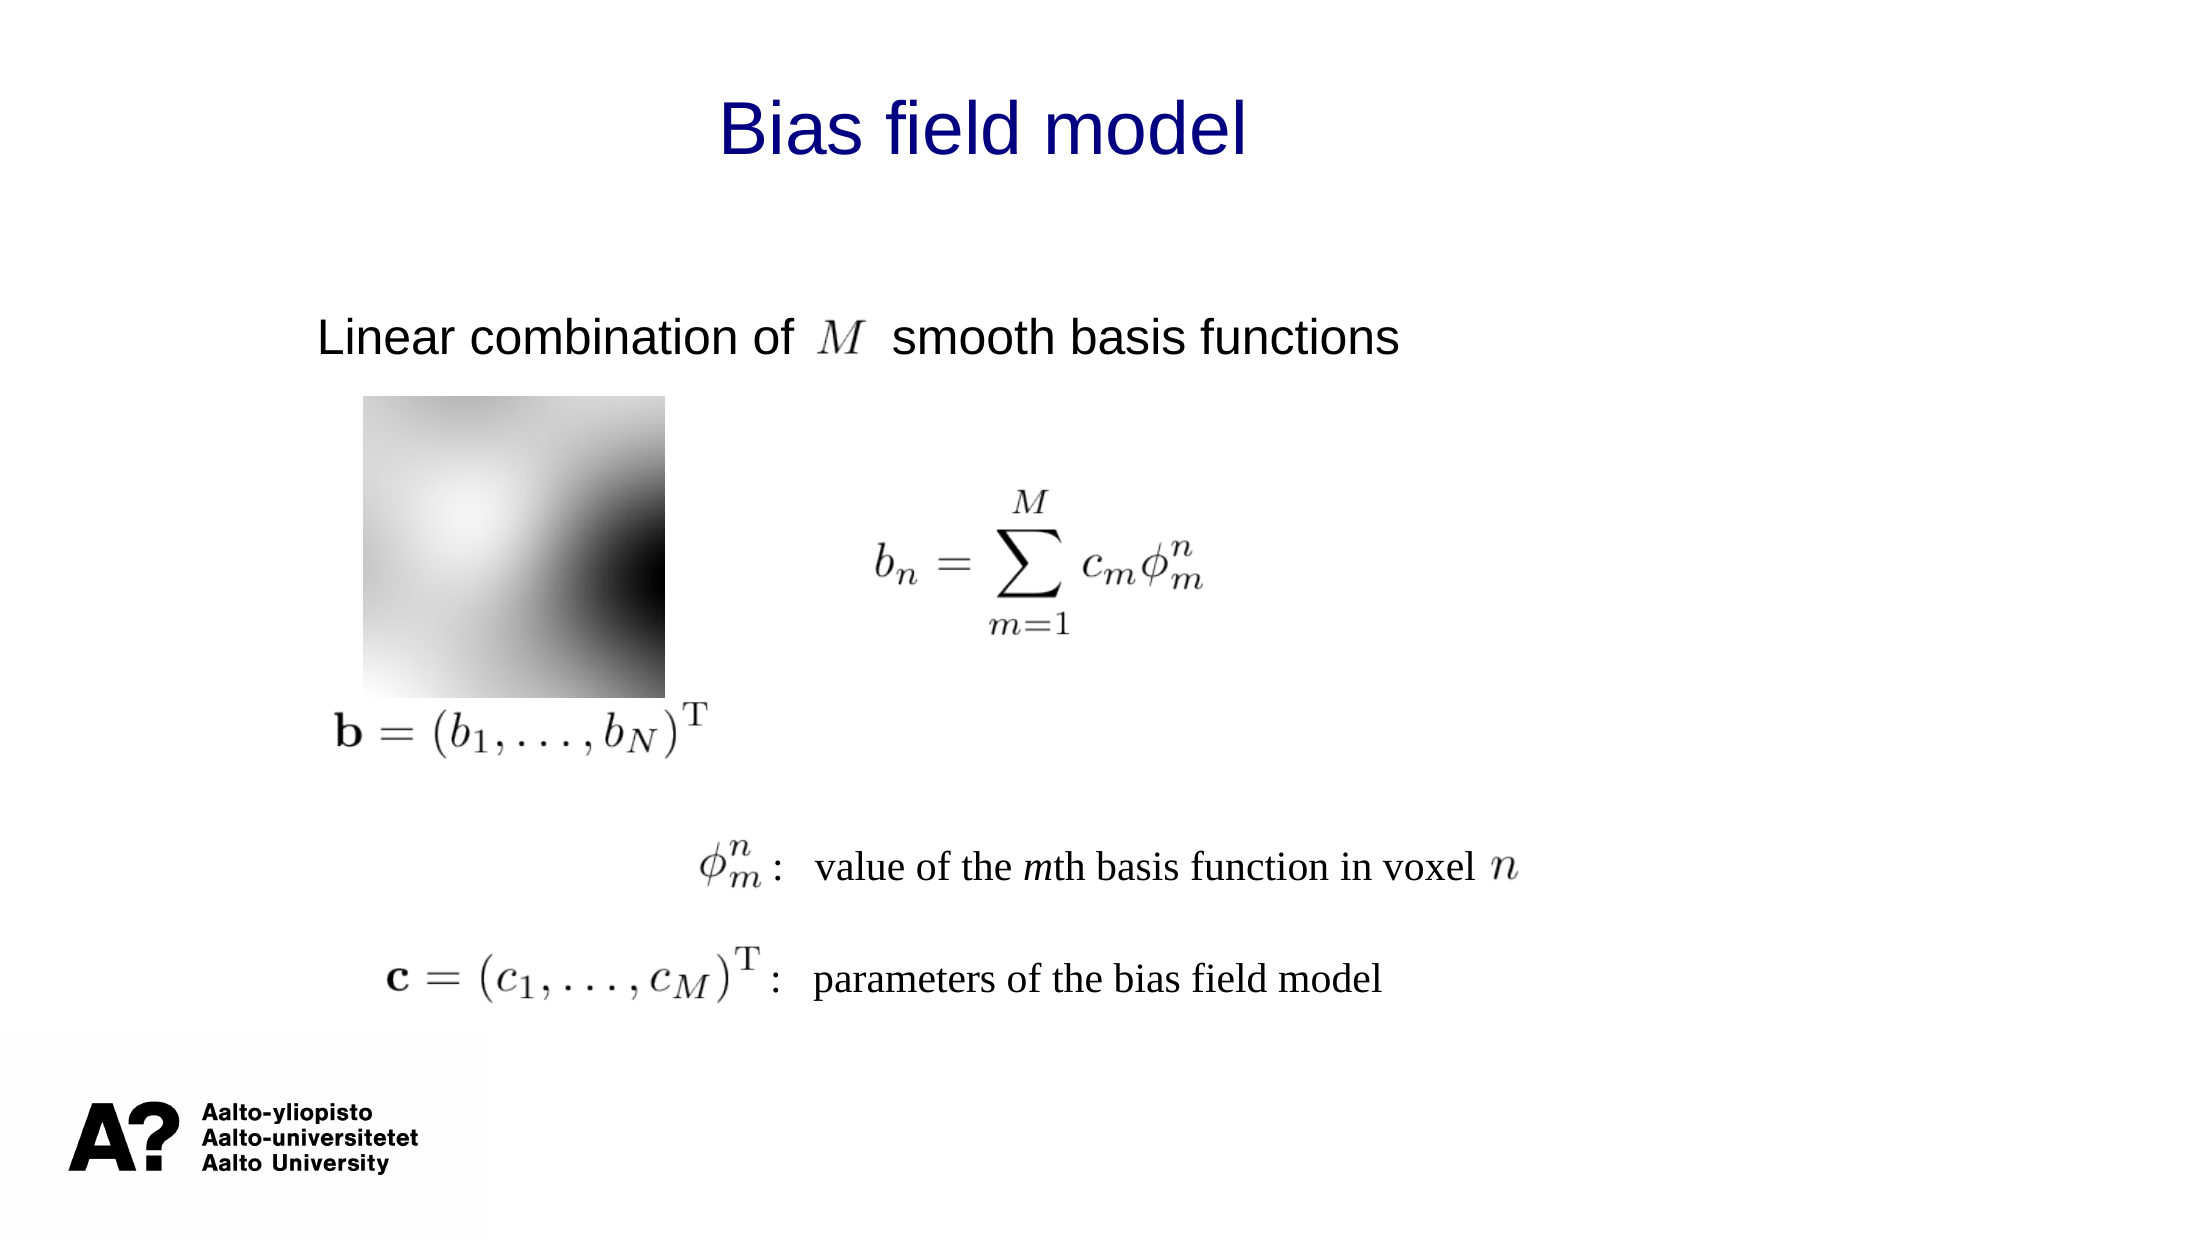

# Bias field model
Linear combination of smooth basis functions
: value of the mth basis function in voxel
: parameters of the bias field model